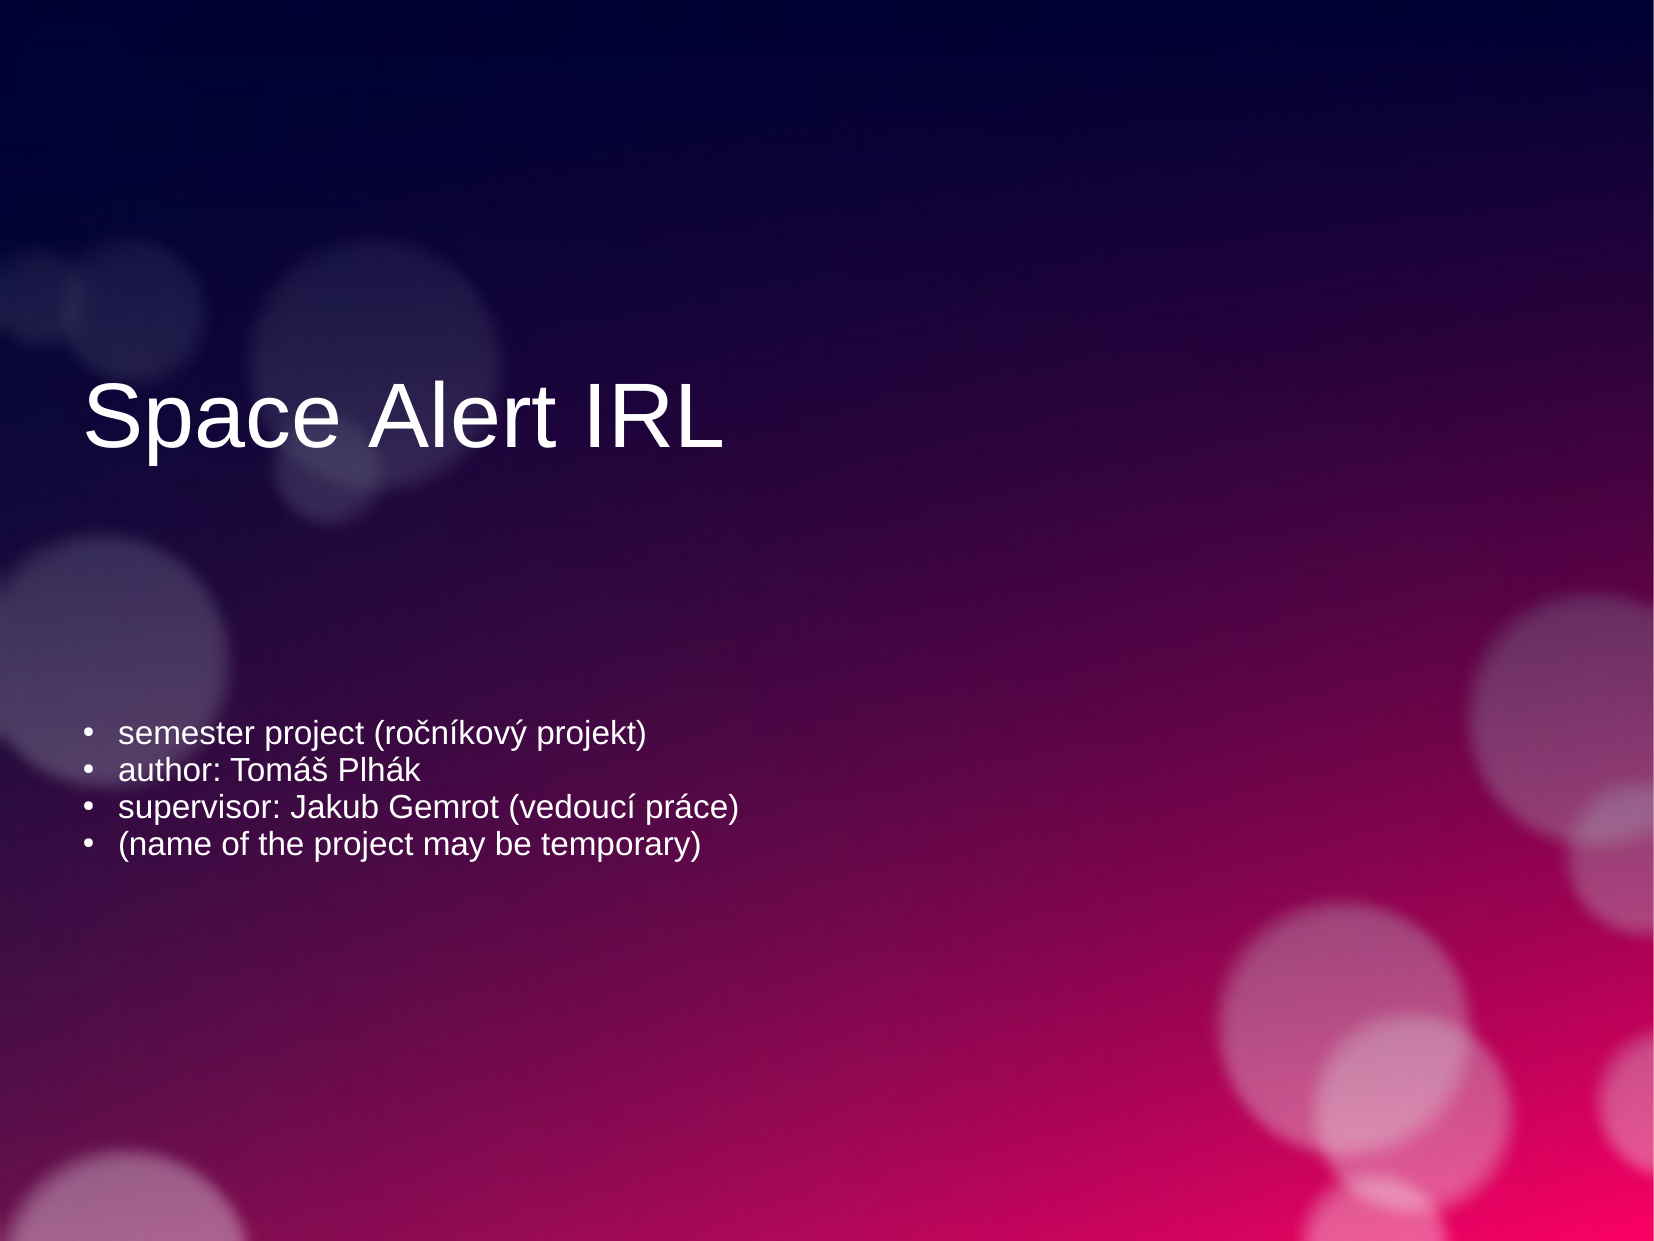

# Space Alert IRL
semester project (ročníkový projekt)
author: Tomáš Plhák
supervisor: Jakub Gemrot (vedoucí práce)
(name of the project may be temporary)